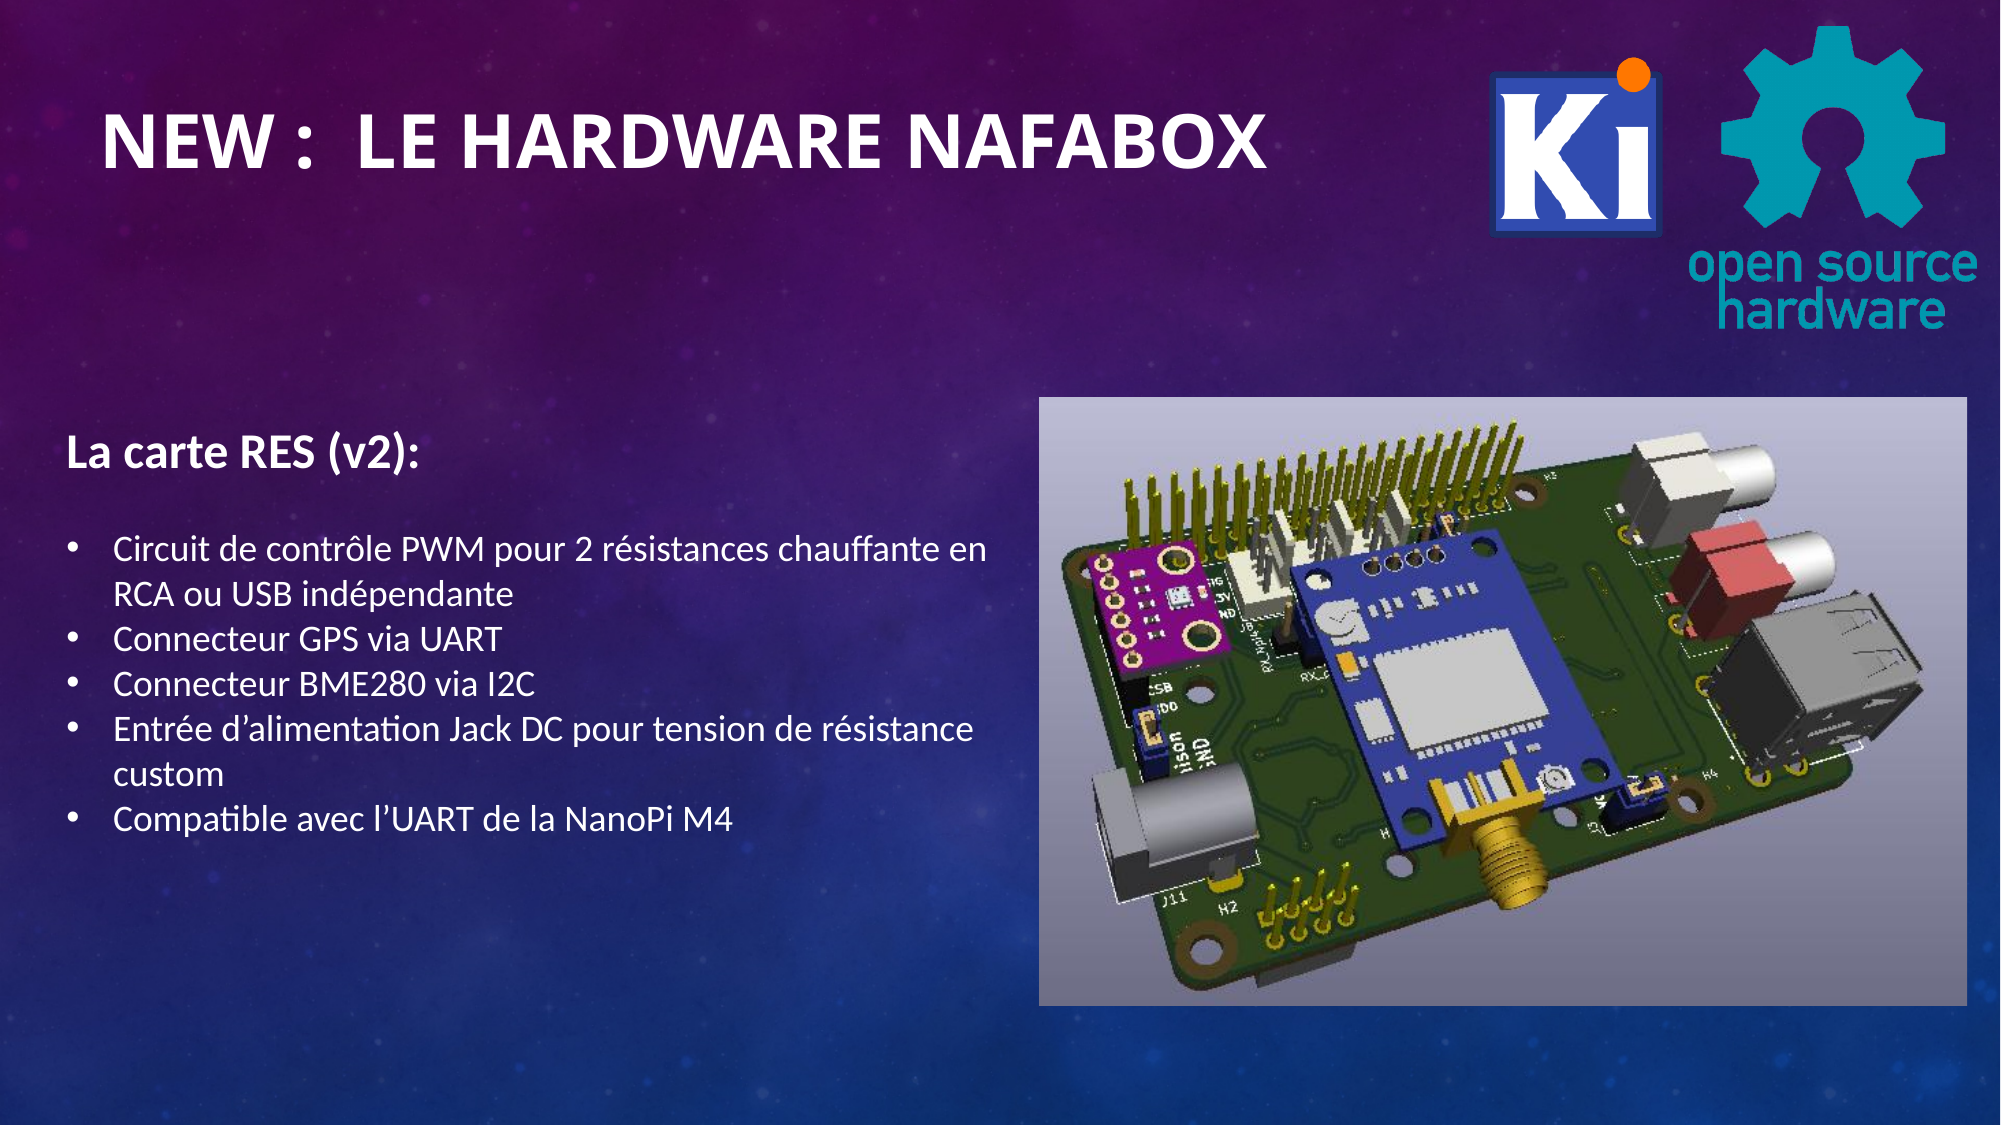

# NEW : Le HarDware NAFABOX
La carte RES (v2):
Circuit de contrôle PWM pour 2 résistances chauffante en RCA ou USB indépendante
Connecteur GPS via UART
Connecteur BME280 via I2C
Entrée d’alimentation Jack DC pour tension de résistance custom
Compatible avec l’UART de la NanoPi M4